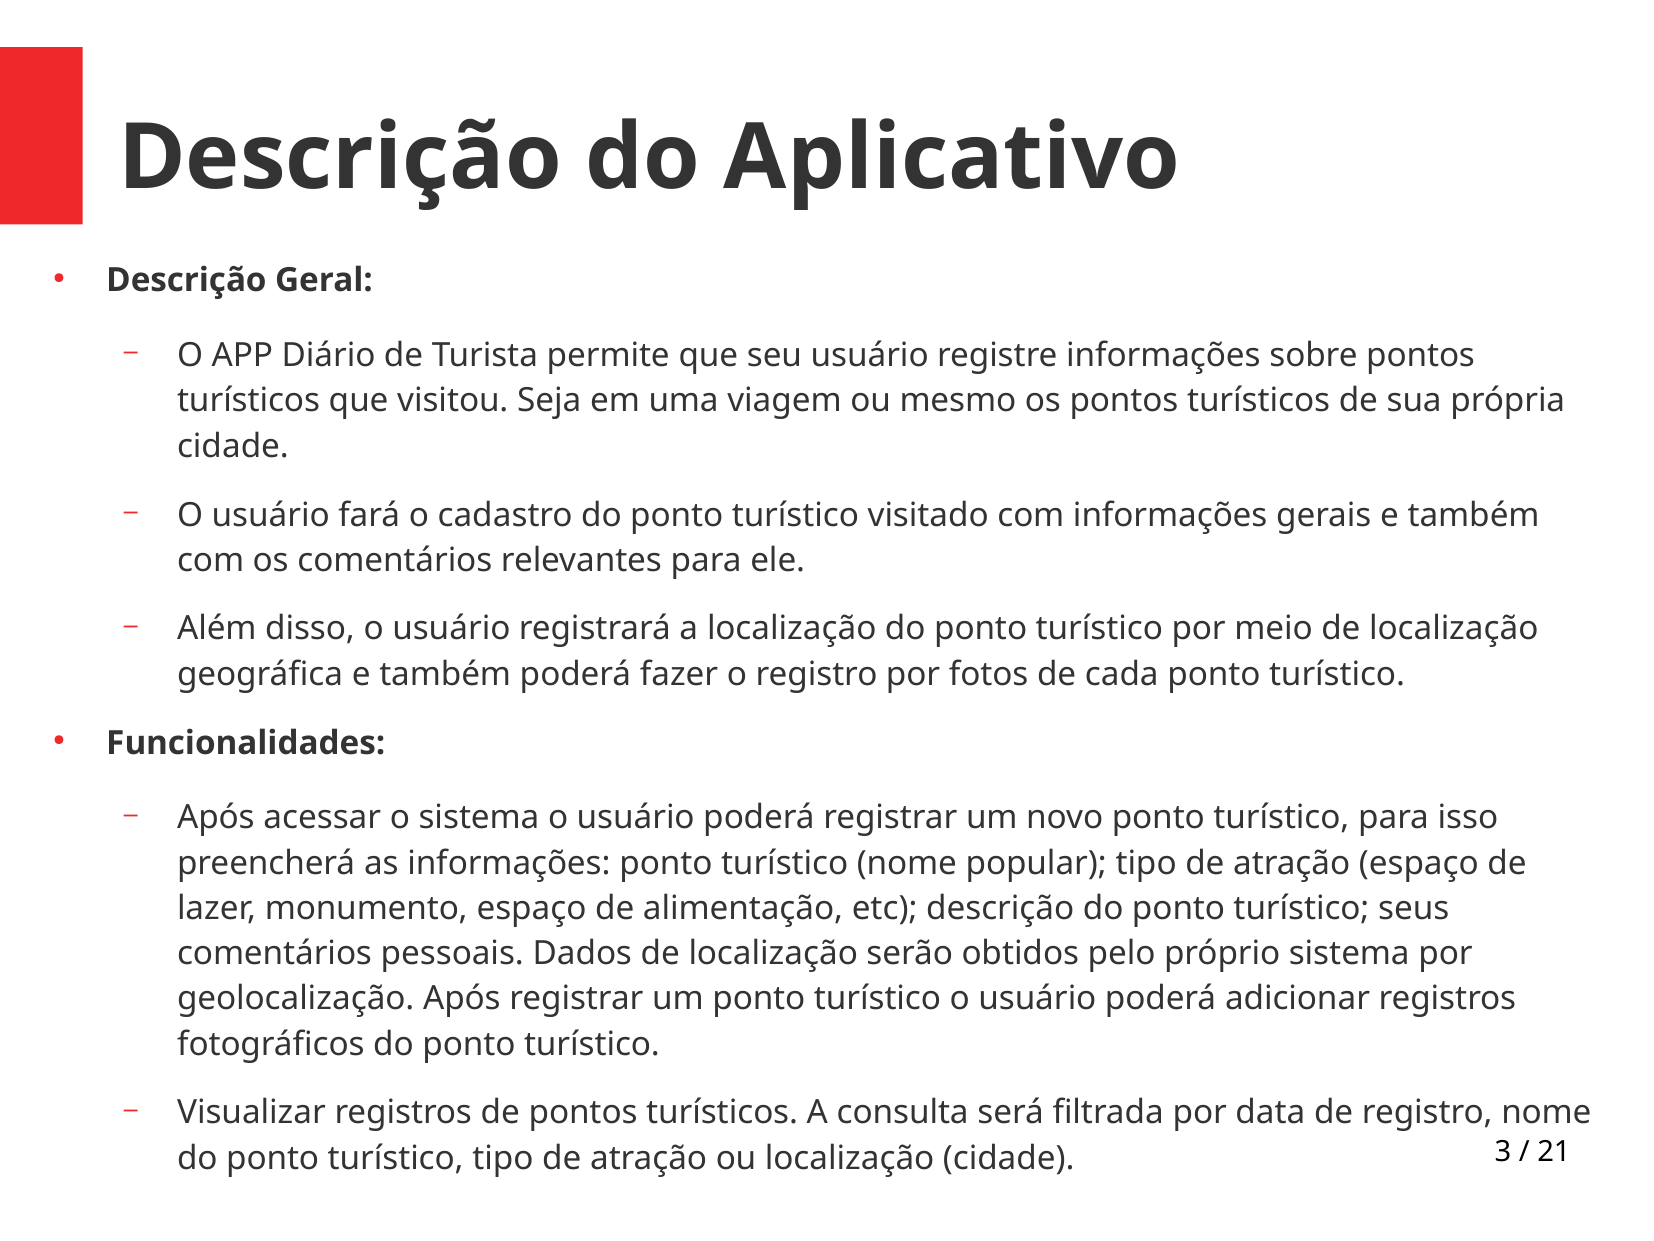

# Descrição do Aplicativo
Descrição Geral:
O APP Diário de Turista permite que seu usuário registre informações sobre pontos turísticos que visitou. Seja em uma viagem ou mesmo os pontos turísticos de sua própria cidade.
O usuário fará o cadastro do ponto turístico visitado com informações gerais e também com os comentários relevantes para ele.
Além disso, o usuário registrará a localização do ponto turístico por meio de localização geográfica e também poderá fazer o registro por fotos de cada ponto turístico.
Funcionalidades:
Após acessar o sistema o usuário poderá registrar um novo ponto turístico, para isso preencherá as informações: ponto turístico (nome popular); tipo de atração (espaço de lazer, monumento, espaço de alimentação, etc); descrição do ponto turístico; seus comentários pessoais. Dados de localização serão obtidos pelo próprio sistema por geolocalização. Após registrar um ponto turístico o usuário poderá adicionar registros fotográficos do ponto turístico.
Visualizar registros de pontos turísticos. A consulta será filtrada por data de registro, nome do ponto turístico, tipo de atração ou localização (cidade).
3